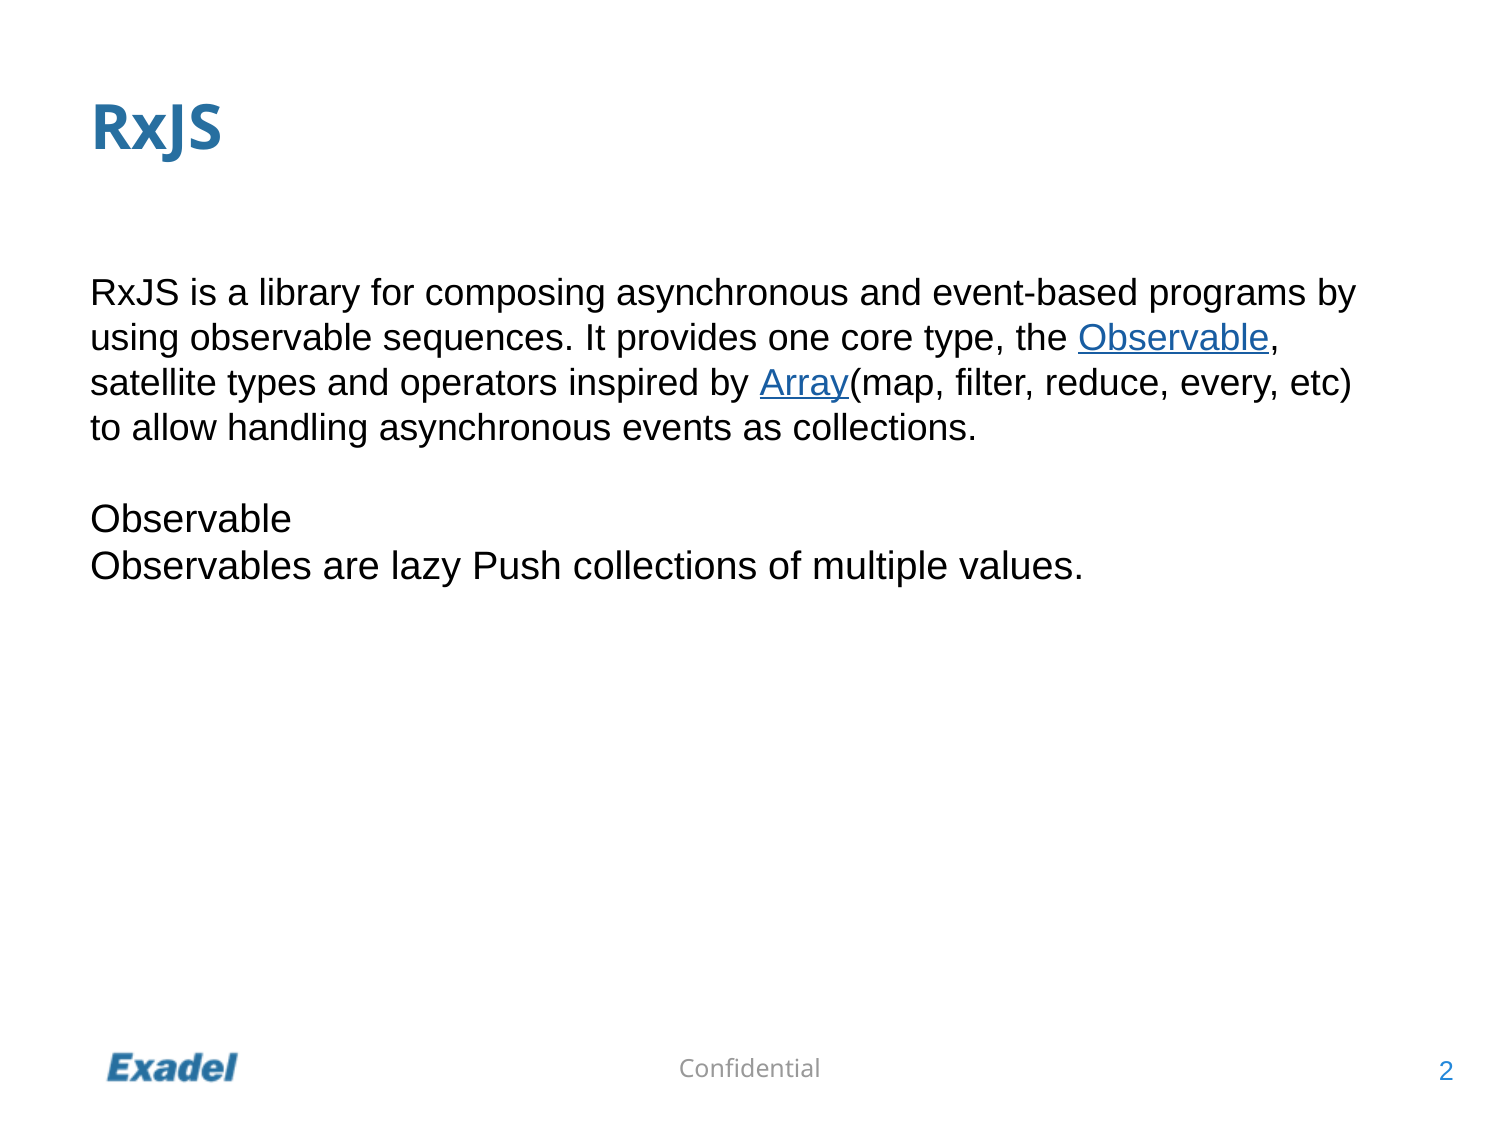

# RxJS
RxJS is a library for composing asynchronous and event-based programs by using observable sequences. It provides one core type, the Observable, satellite types and operators inspired by Array(map, filter, reduce, every, etc) to allow handling asynchronous events as collections.
Observable
Observables are lazy Push collections of multiple values.